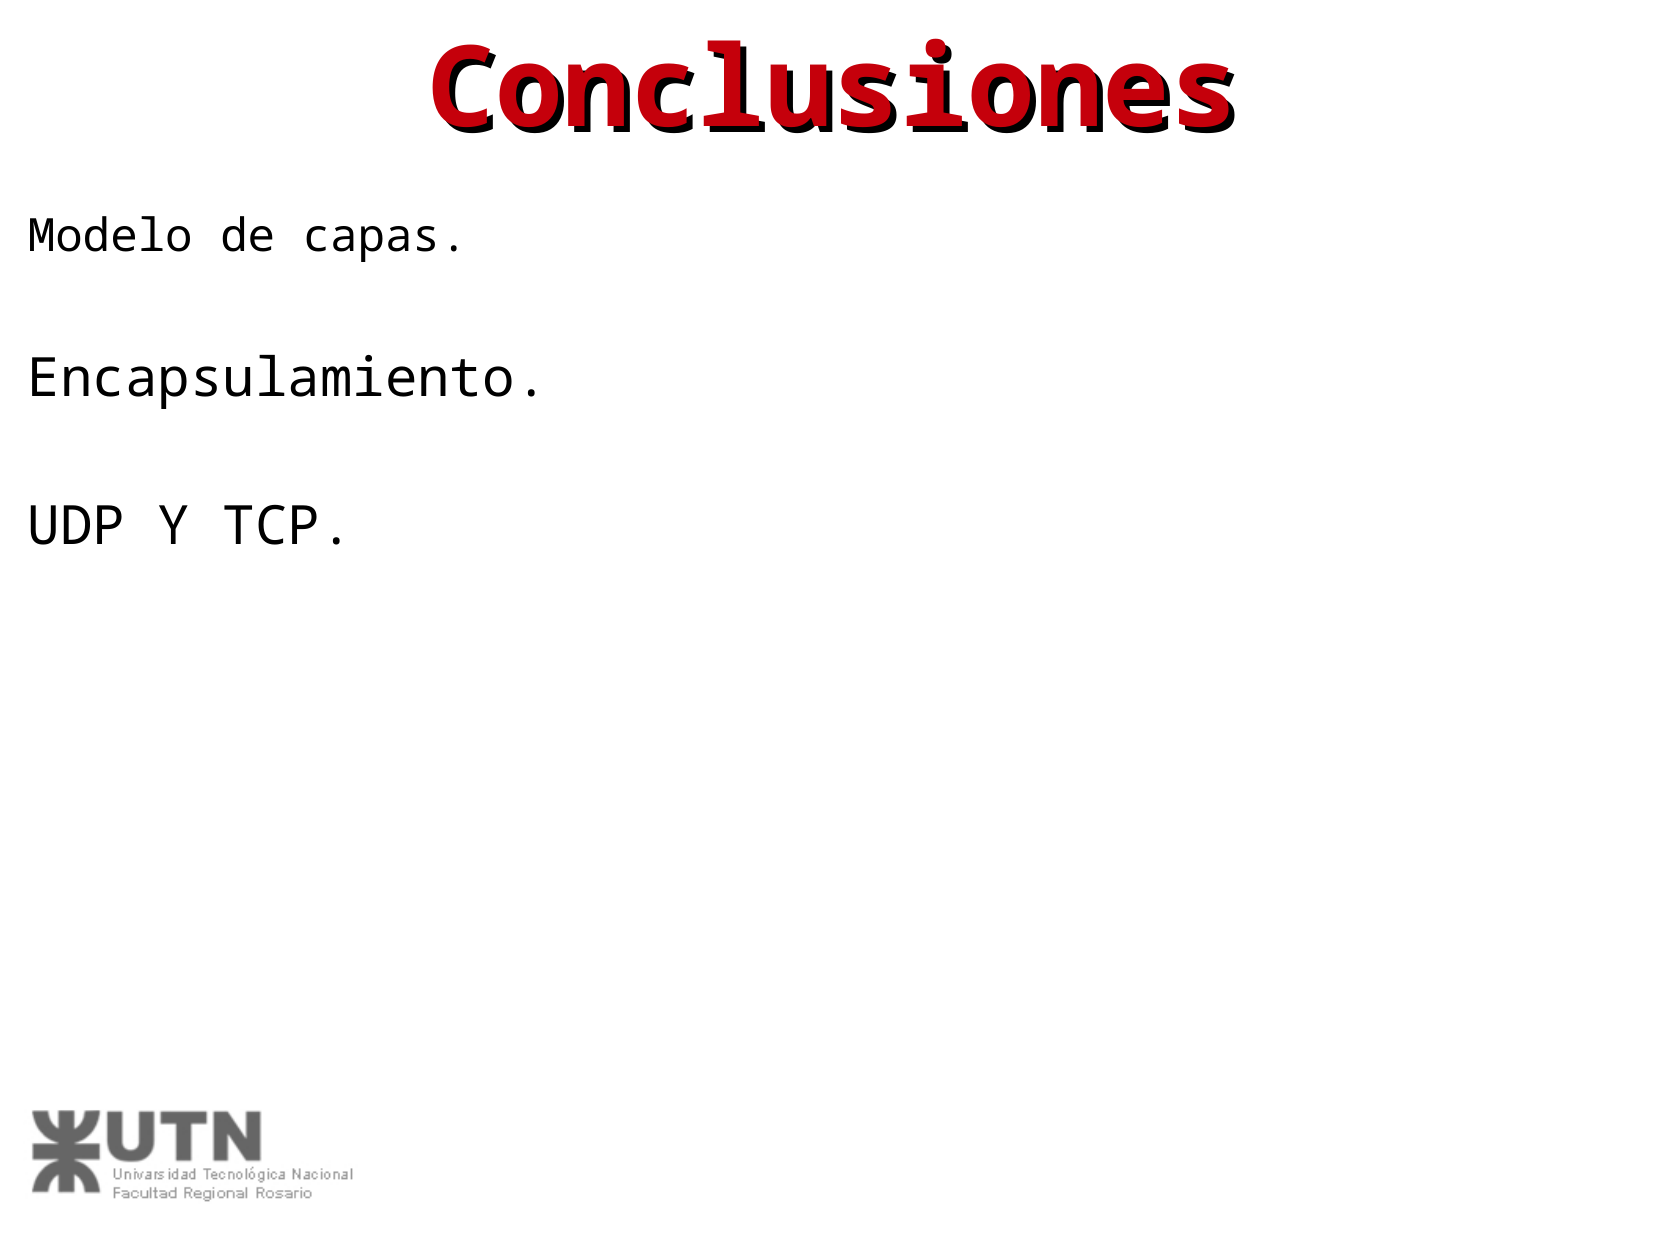

# Conclusiones
Modelo de capas.
Encapsulamiento.
UDP Y TCP.